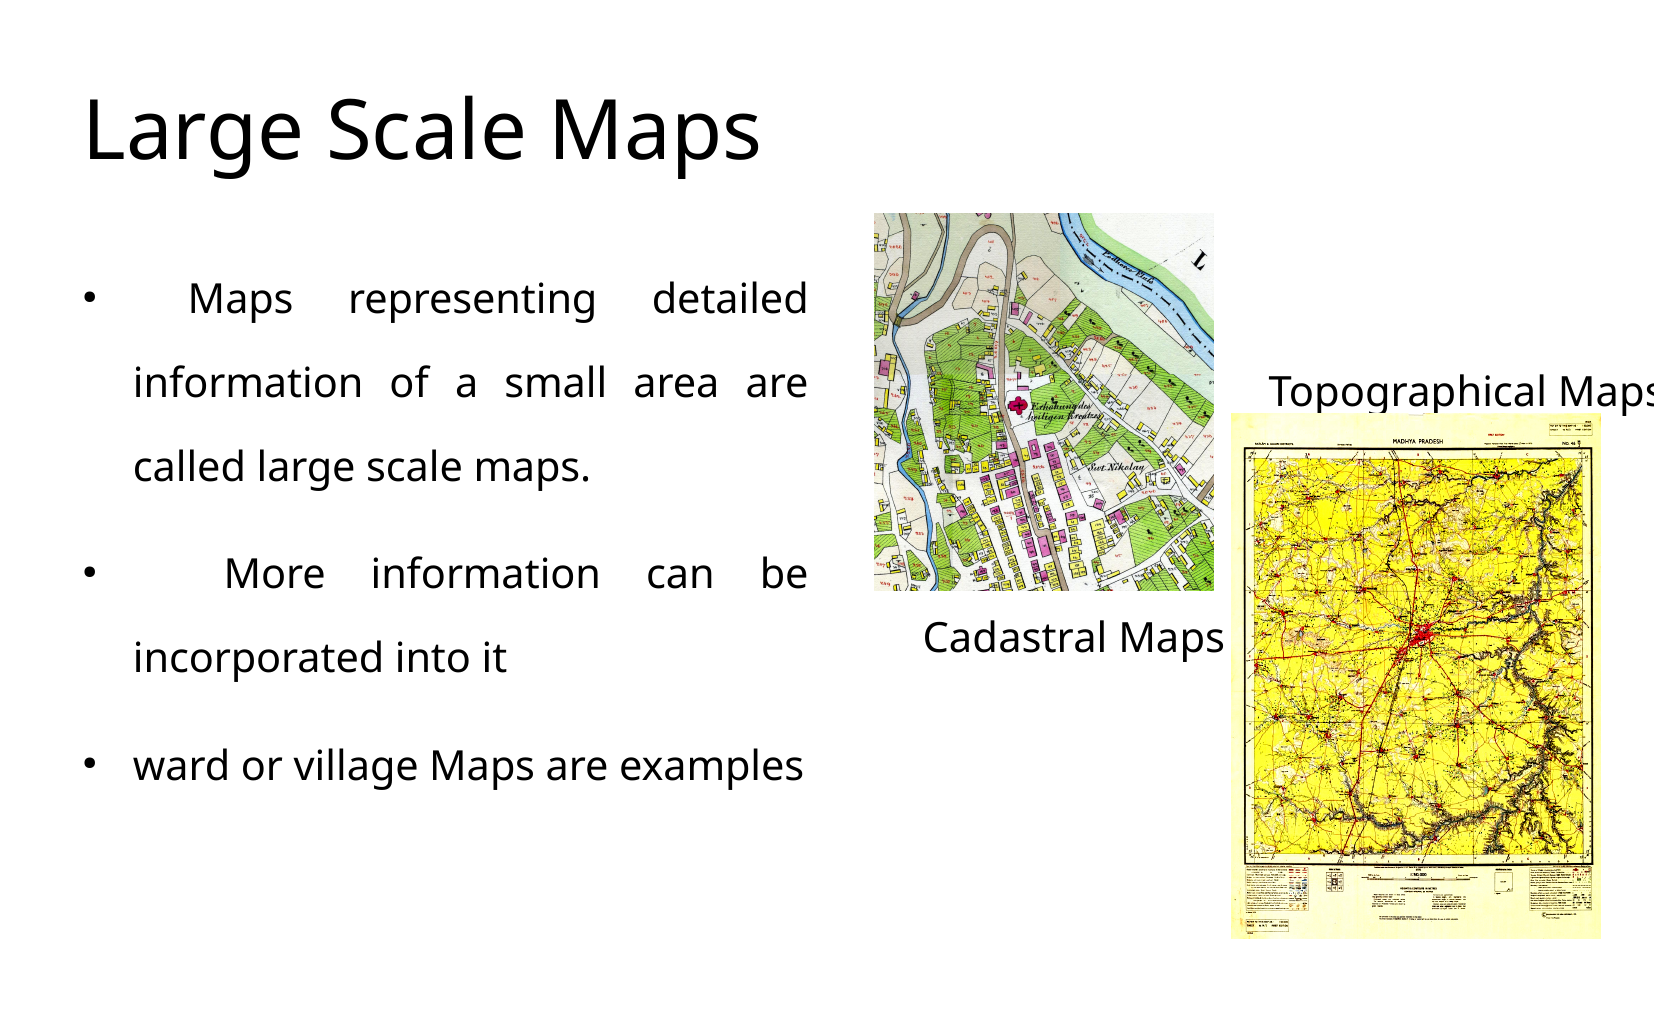

# Large Scale Maps
 Maps representing detailed information of a small area are called large scale maps.‍
 More information can be incorporated into it
ward or village Maps are examples
Topographical Maps‍
Cadastral Maps